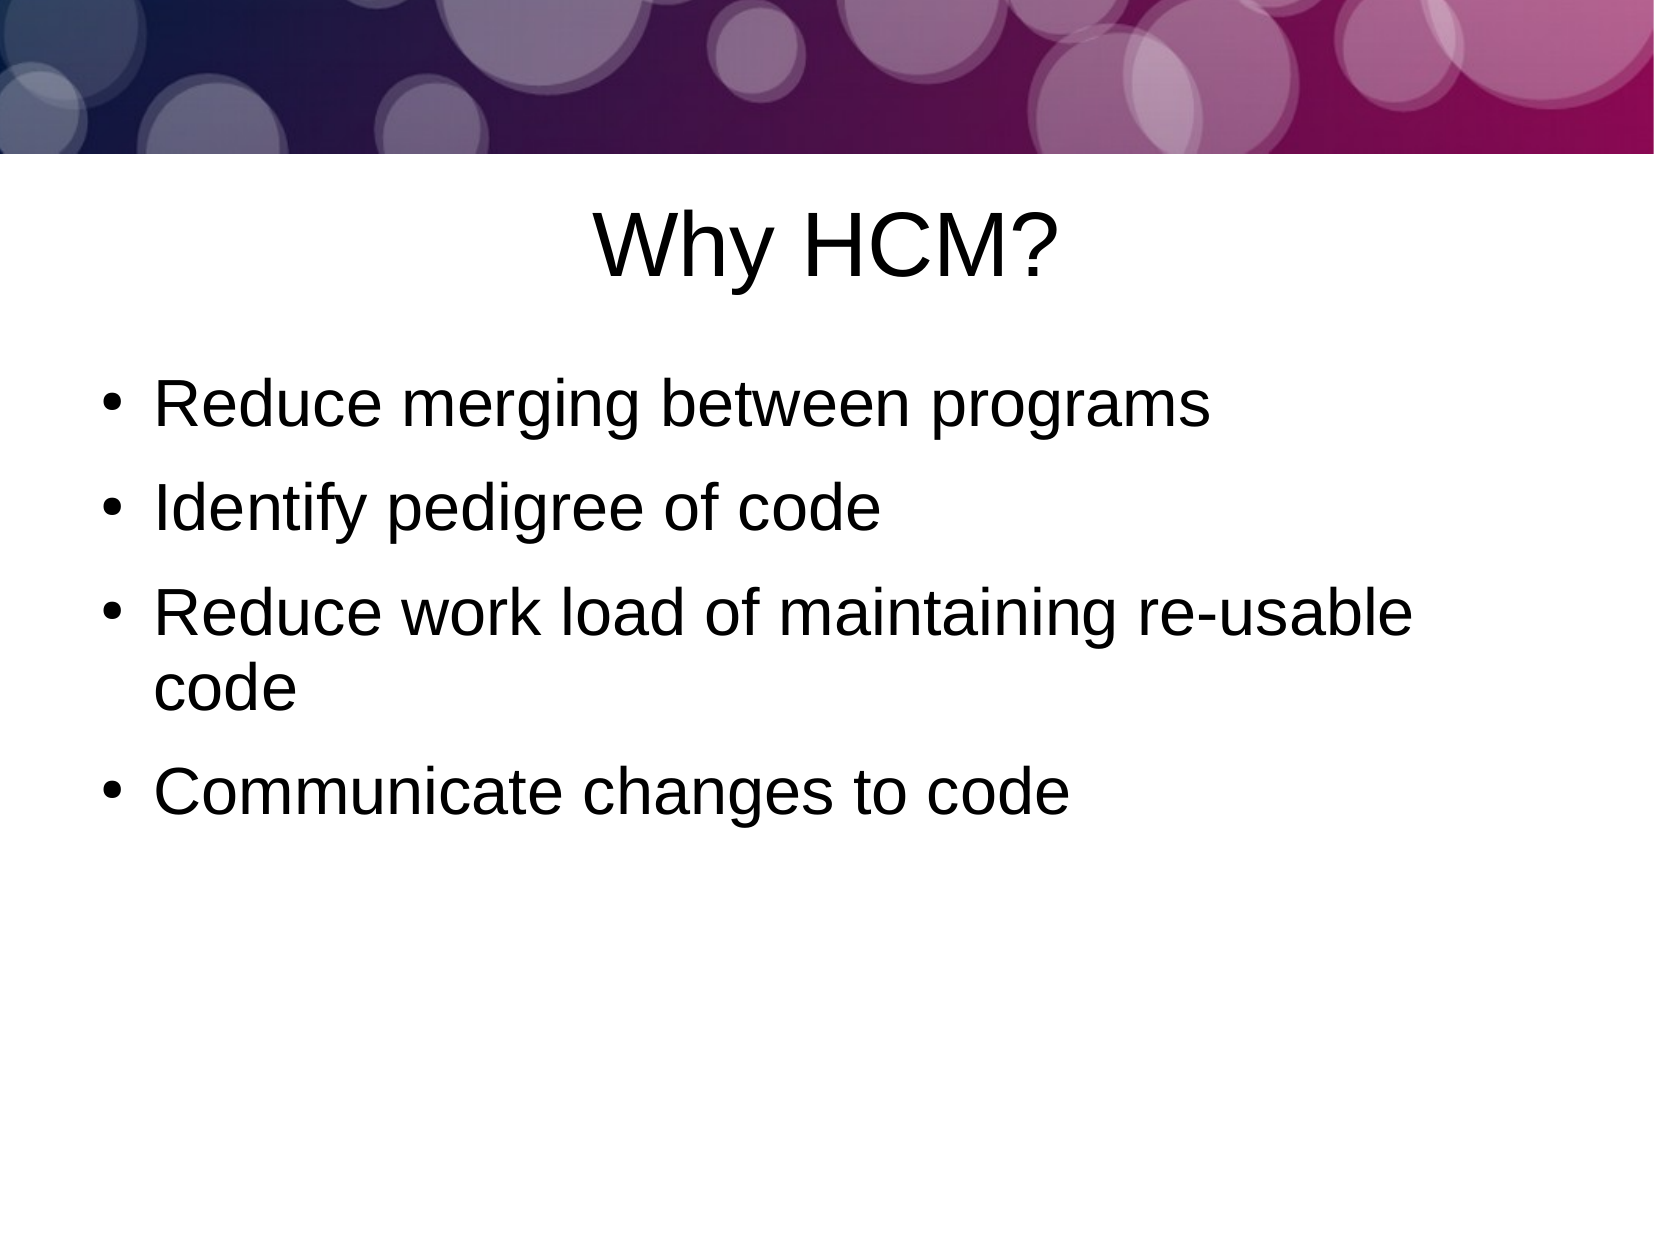

# Why HCM?
Reduce merging between programs
Identify pedigree of code
Reduce work load of maintaining re-usable code
Communicate changes to code